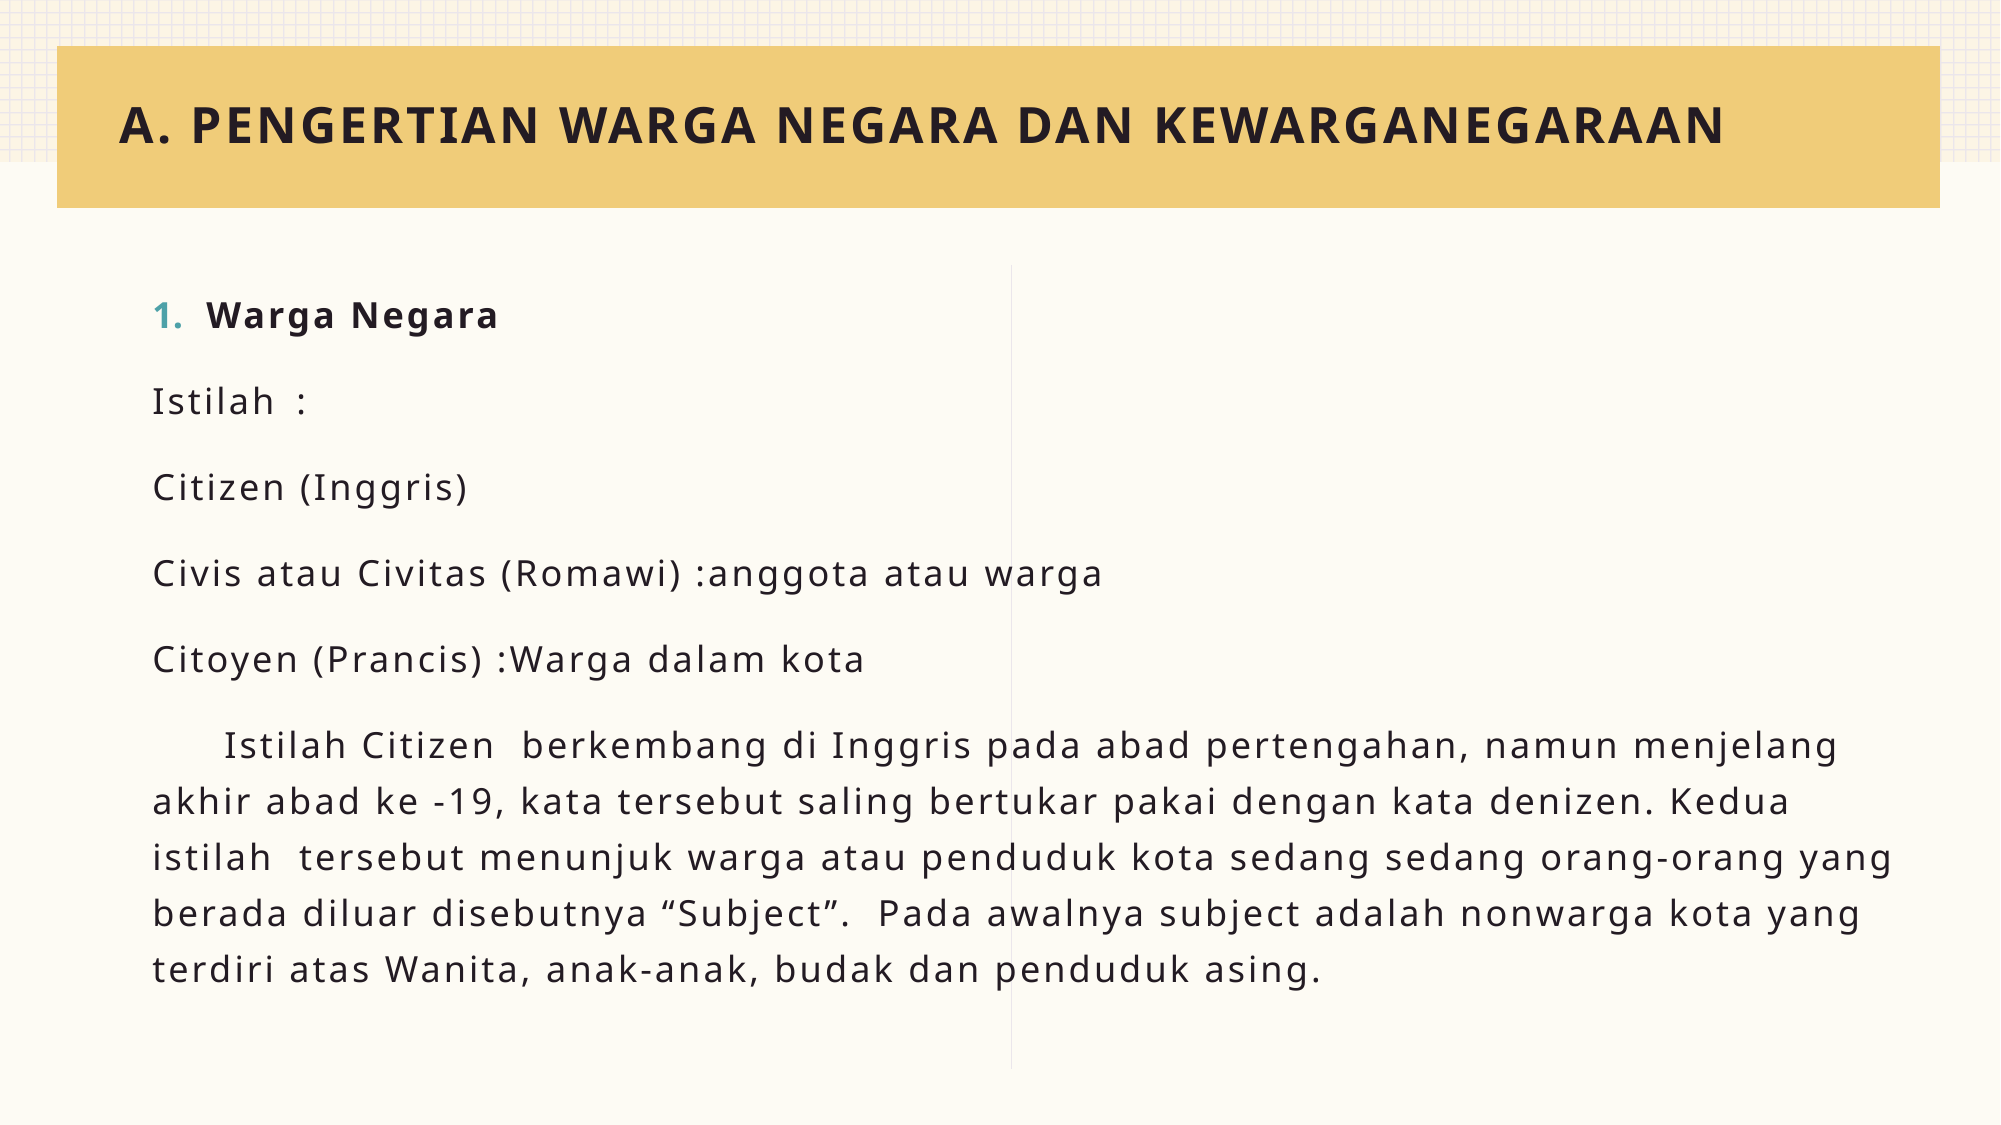

# A. PENGERTIAN WARGA NEGARA DAN KEWARGANEGARAAN
Warga Negara
Istilah	:
Citizen (Inggris)
Civis atau Civitas (Romawi) :anggota atau warga
Citoyen (Prancis) :Warga dalam kota
 	Istilah Citizen berkembang di Inggris pada abad pertengahan, namun menjelang akhir abad ke -19, kata tersebut saling bertukar pakai dengan kata denizen. Kedua istilah tersebut menunjuk warga atau penduduk kota sedang sedang orang-orang yang berada diluar disebutnya “Subject”. Pada awalnya subject adalah nonwarga kota yang terdiri atas Wanita, anak-anak, budak dan penduduk asing.